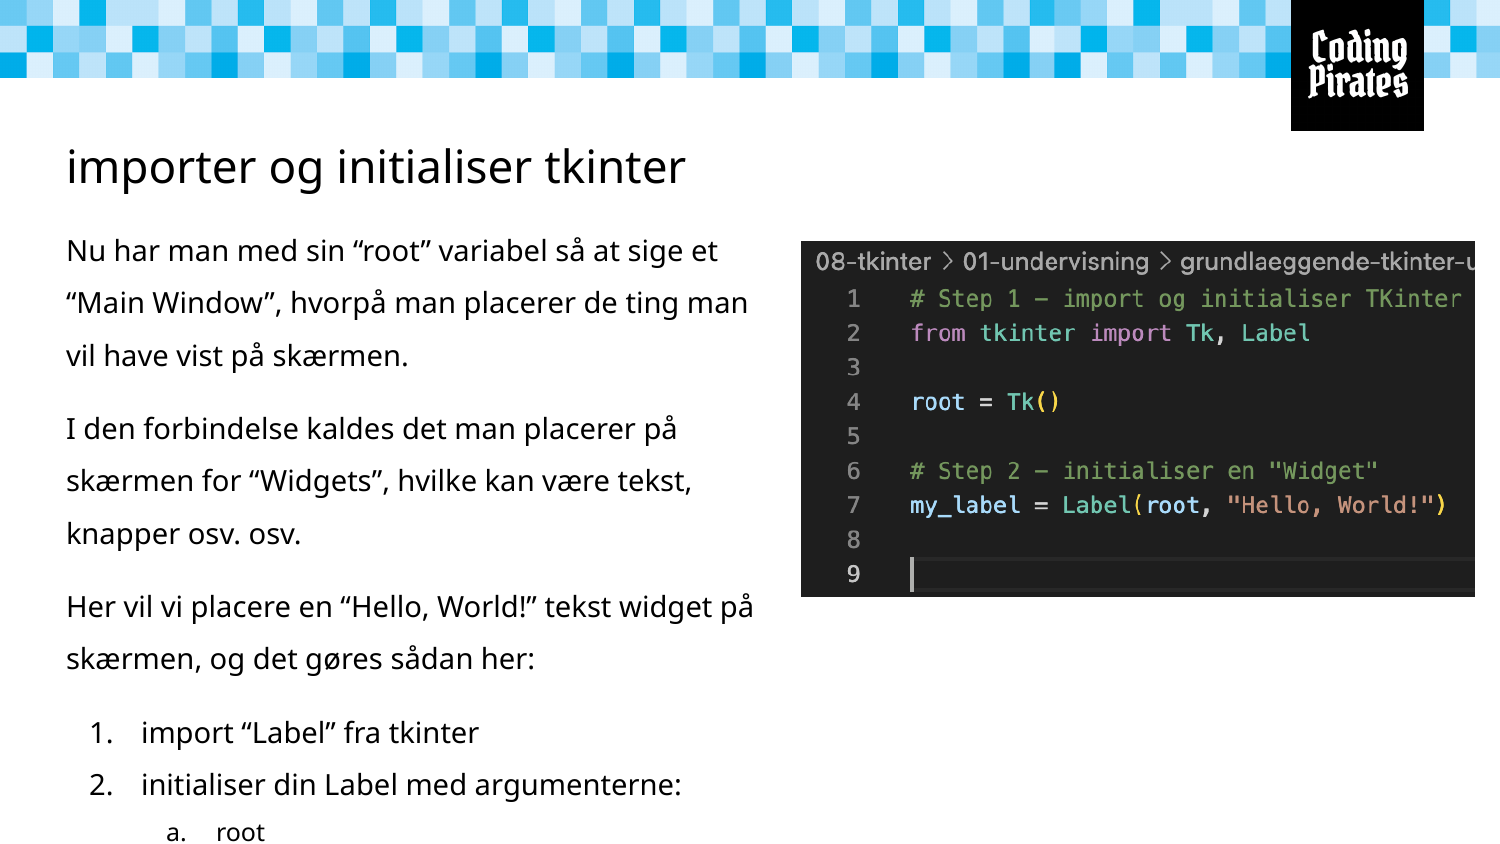

# importer og initialiser tkinter
Nu har man med sin “root” variabel så at sige et “Main Window”, hvorpå man placerer de ting man vil have vist på skærmen.
I den forbindelse kaldes det man placerer på skærmen for “Widgets”, hvilke kan være tekst, knapper osv. osv.
Her vil vi placere en “Hello, World!” tekst widget på skærmen, og det gøres sådan her:
import “Label” fra tkinter
initialiser din Label med argumenterne:
root
text=”Hello, World!”